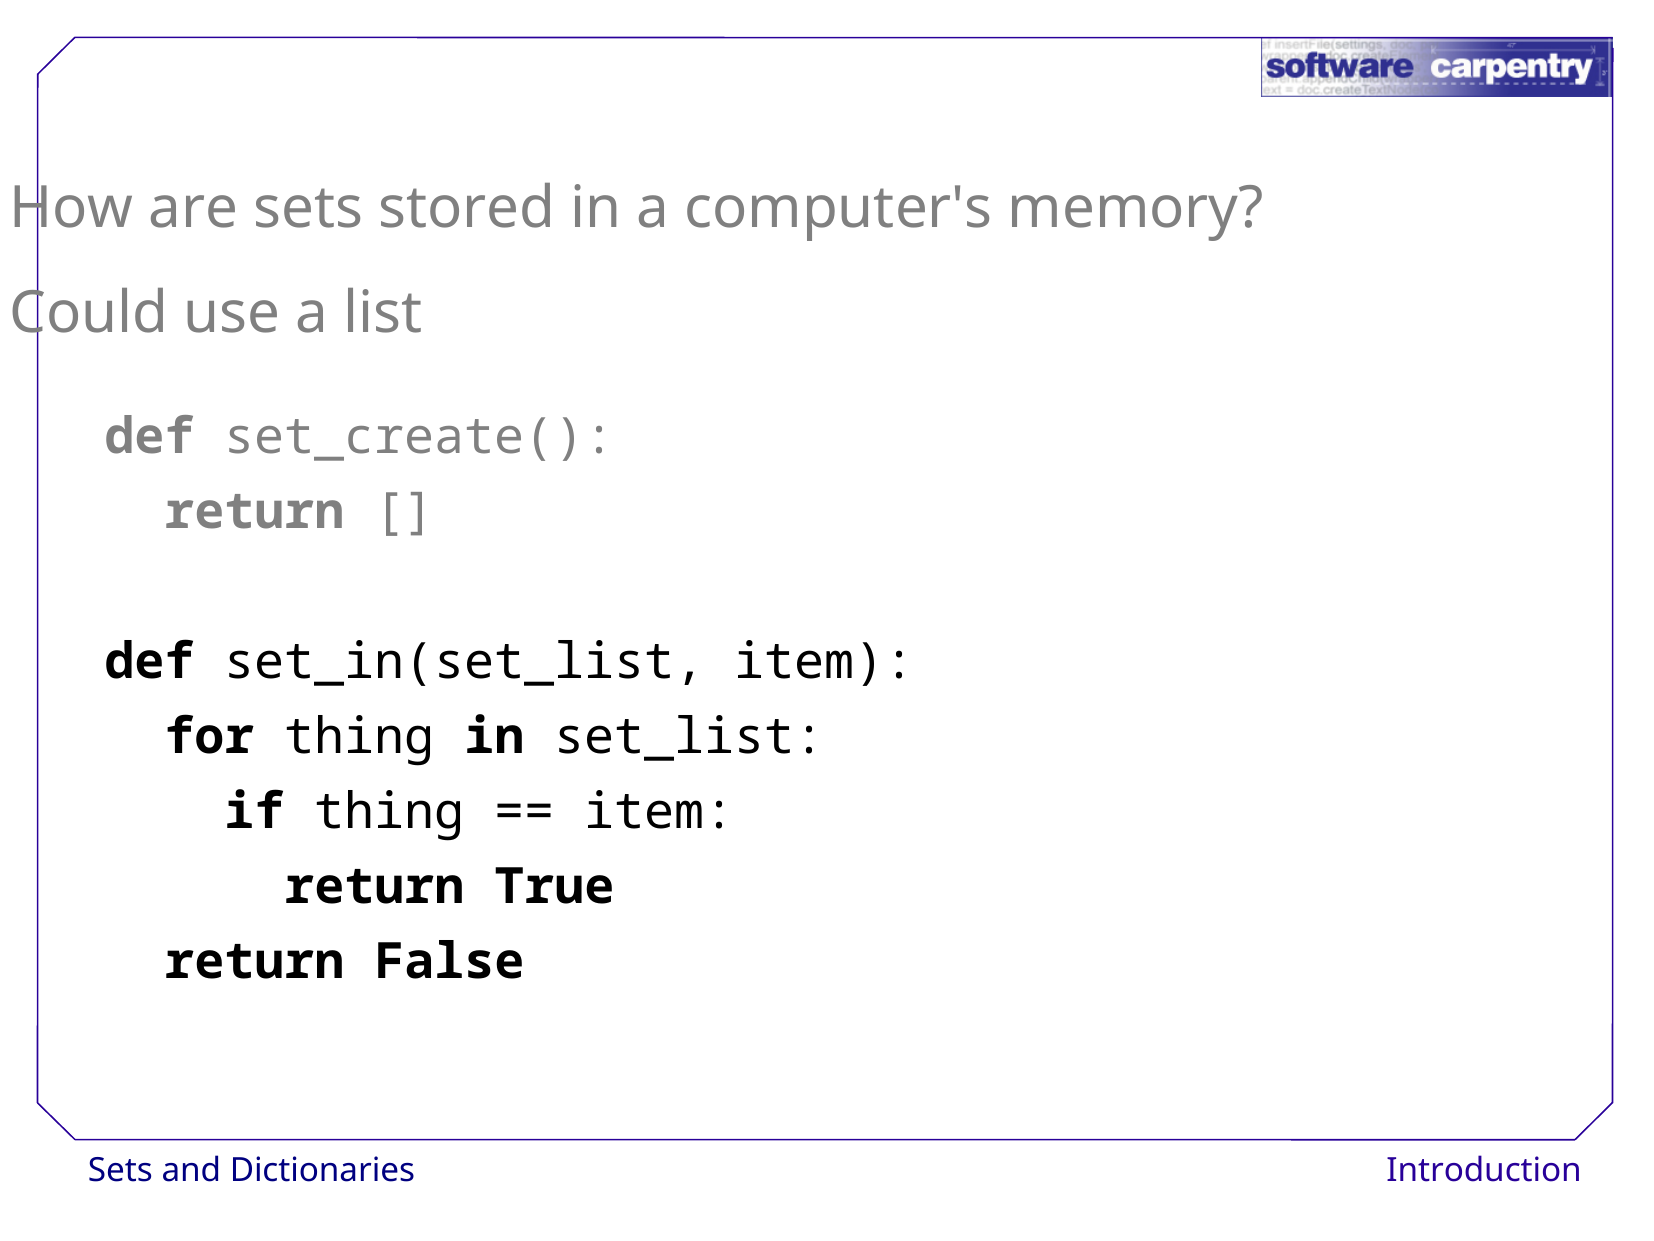

How are sets stored in a computer's memory?
Could use a list
def set_create():
 return []
def set_in(set_list, item):
 for thing in set_list:
 if thing == item:
 return True
 return False